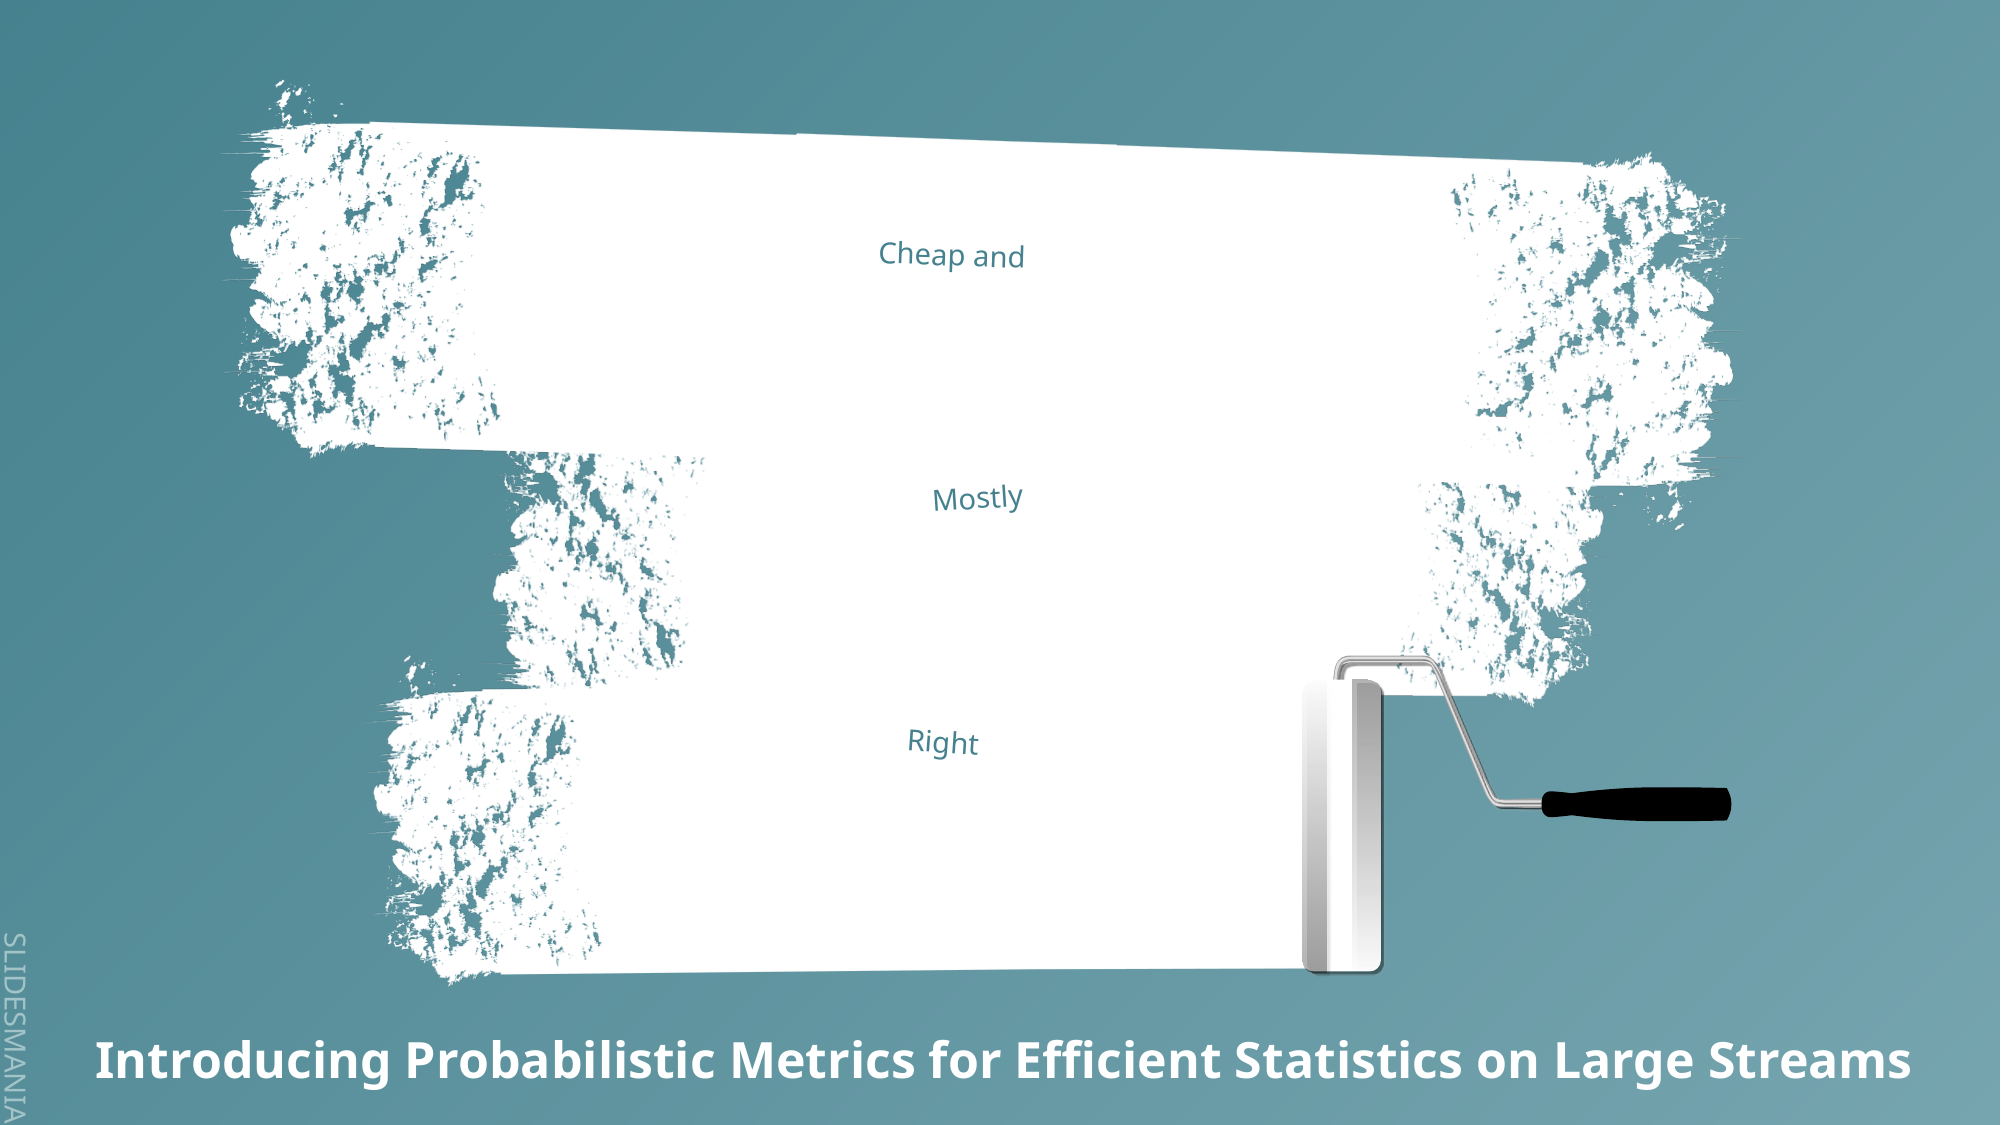

Cheap and
Mostly
Right
# Introducing Probabilistic Metrics for Efficient Statistics on Large Streams